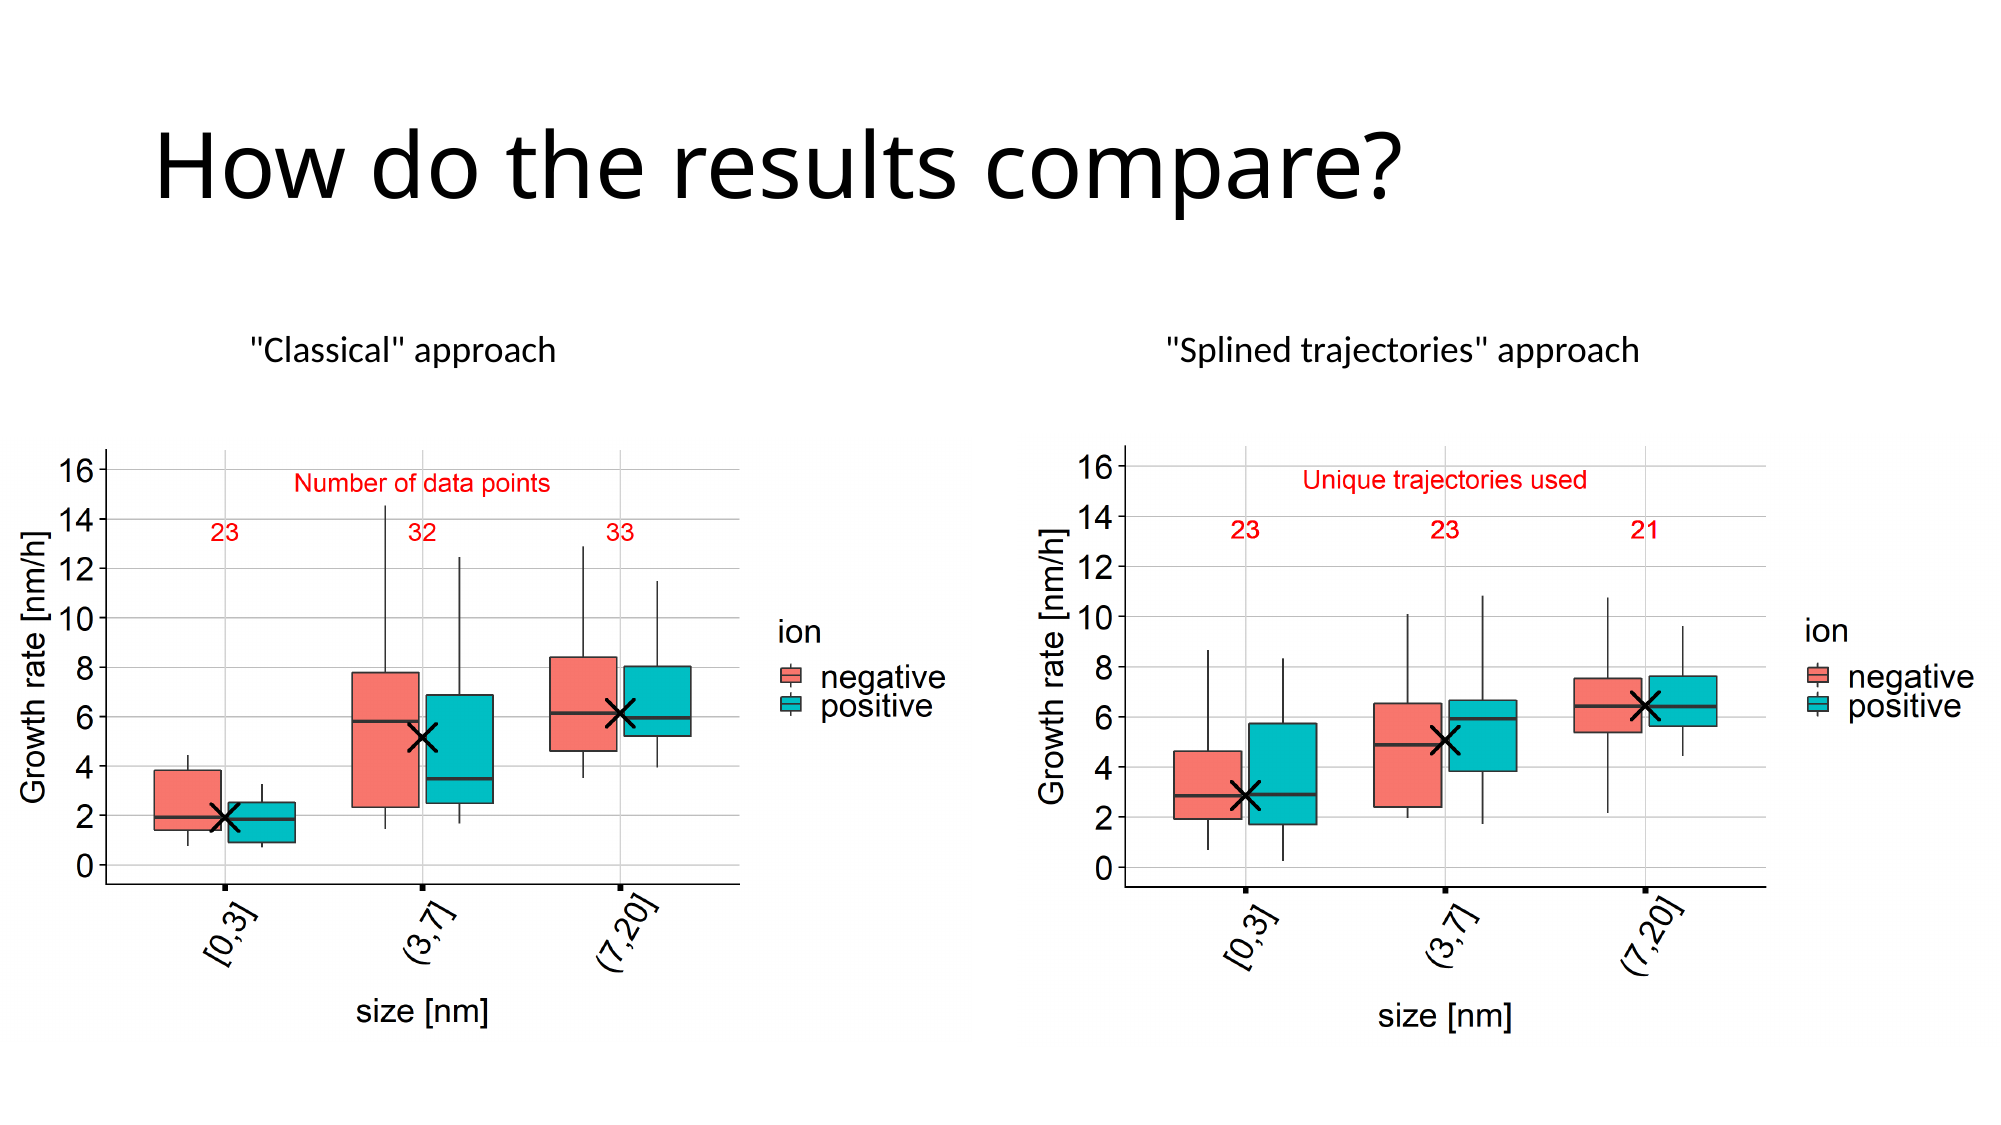

# How do the results compare?
"Classical" approach
"Splined trajectories" approach